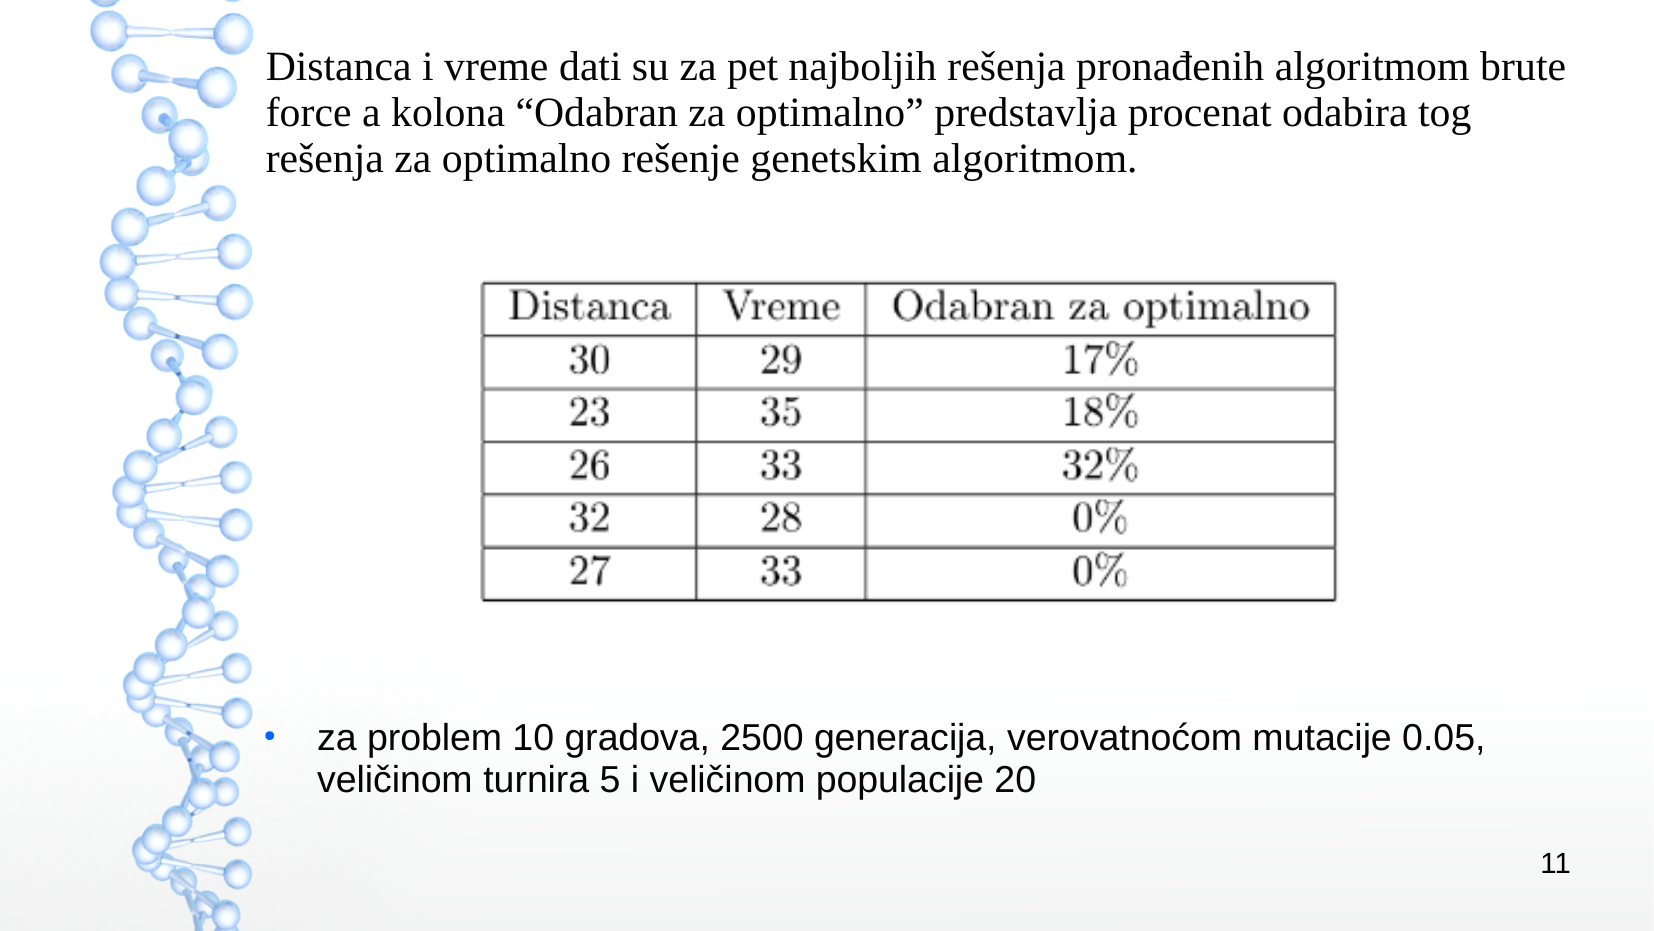

# Distanca i vreme dati su za pet najboljih rešenja pronađenih algoritmom brute force a kolona “Odabran za optimalno” predstavlja procenat odabira tog rešenja za optimalno rešenje genetskim algoritmom.
za problem 10 gradova, 2500 generacija, verovatnoćom mutacije 0.05, veličinom turnira 5 i veličinom populacije 20
11